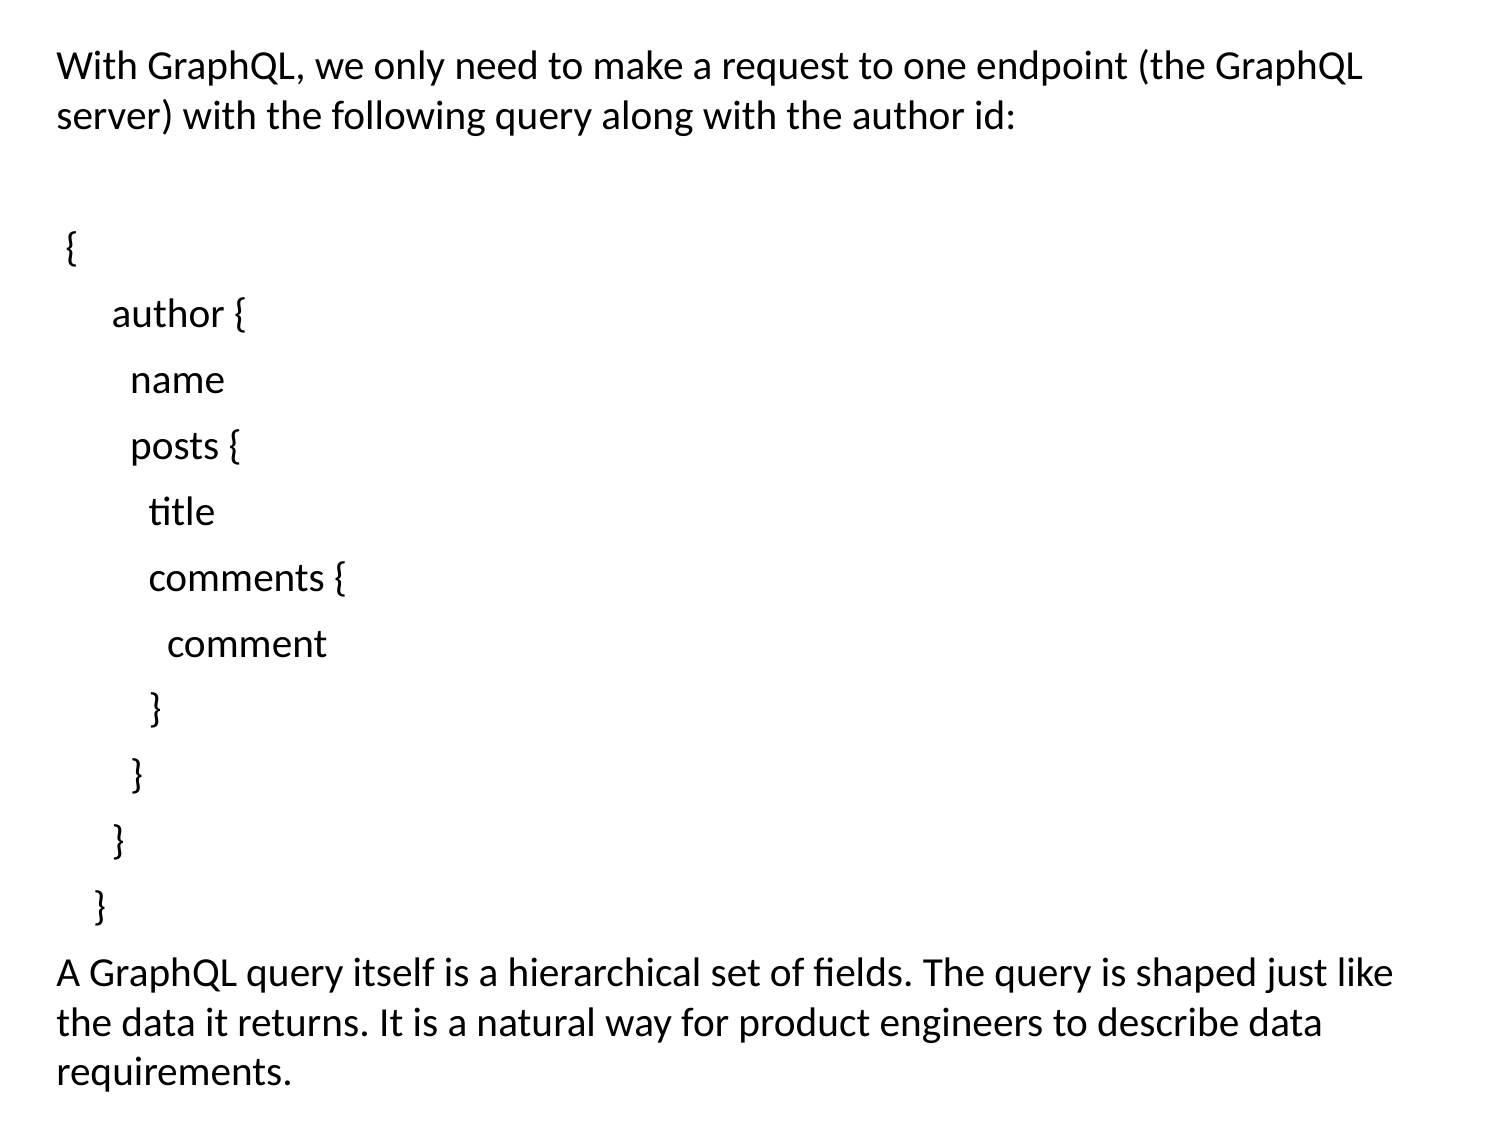

# With GraphQL, we only need to make a request to one endpoint (the GraphQL server) with the following query along with the author id:
 {
 author {
 name
 posts {
 title
 comments {
 comment
 }
 }
 }
 }
A GraphQL query itself is a hierarchical set of fields. The query is shaped just like the data it returns. It is a natural way for product engineers to describe data requirements.